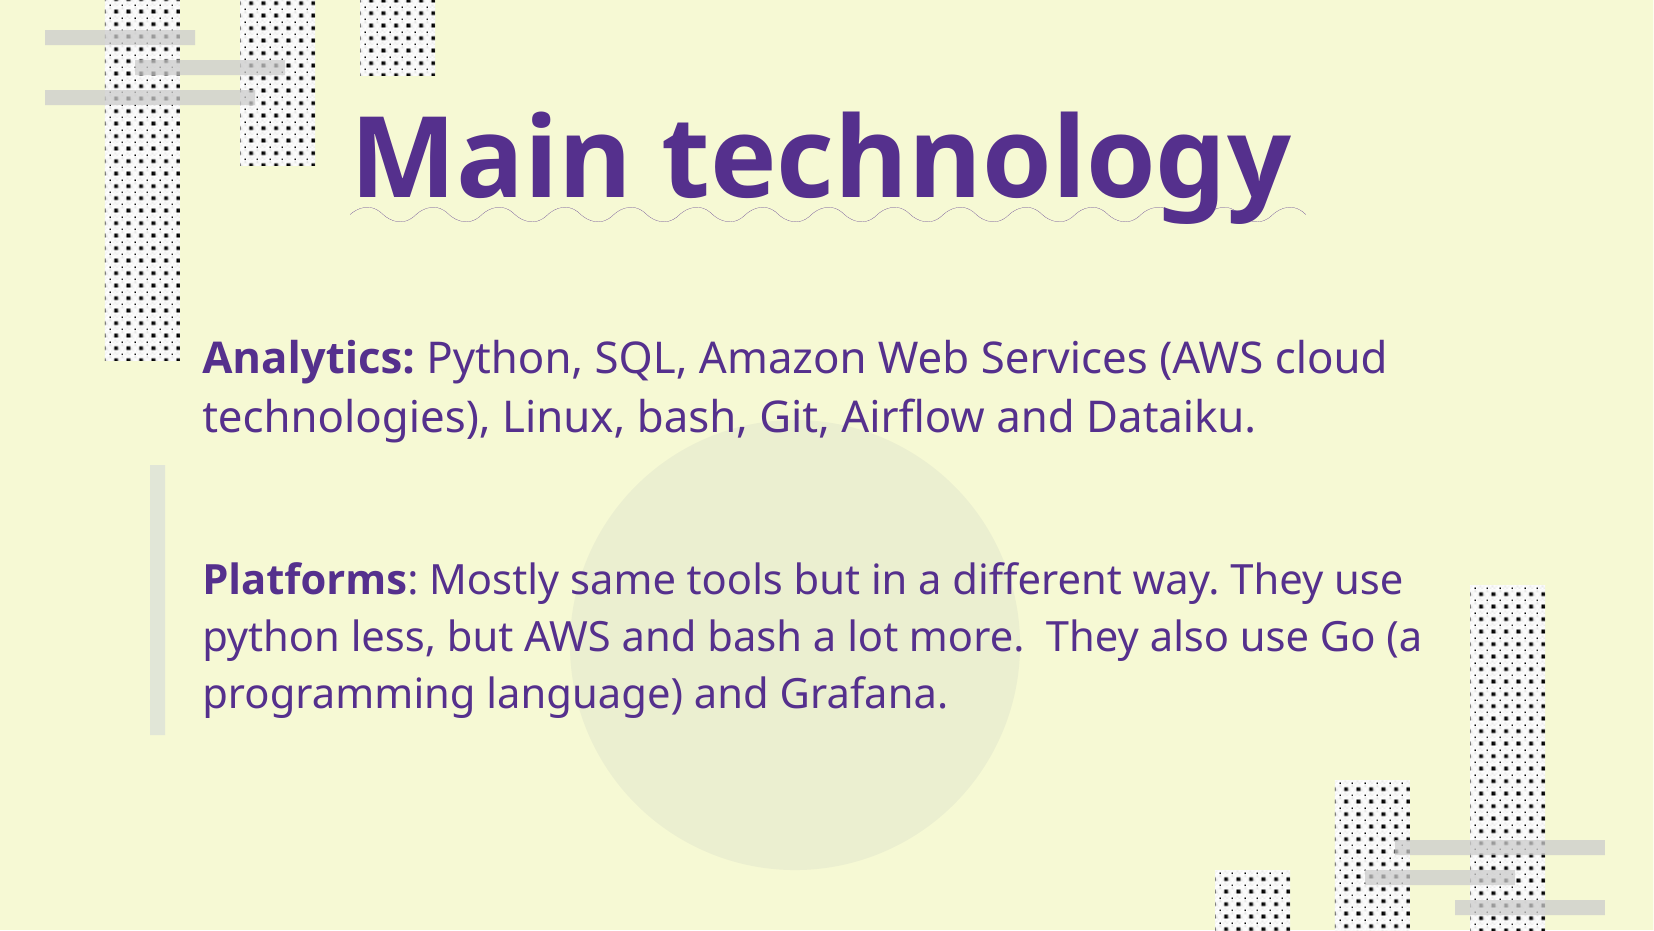

# Main technology
Analytics: Python, SQL, Amazon Web Services (AWS cloud technologies), Linux, bash, Git, Airflow and Dataiku.
Platforms: Mostly same tools but in a different way. They use python less, but AWS and bash a lot more. They also use Go (a programming language) and Grafana.